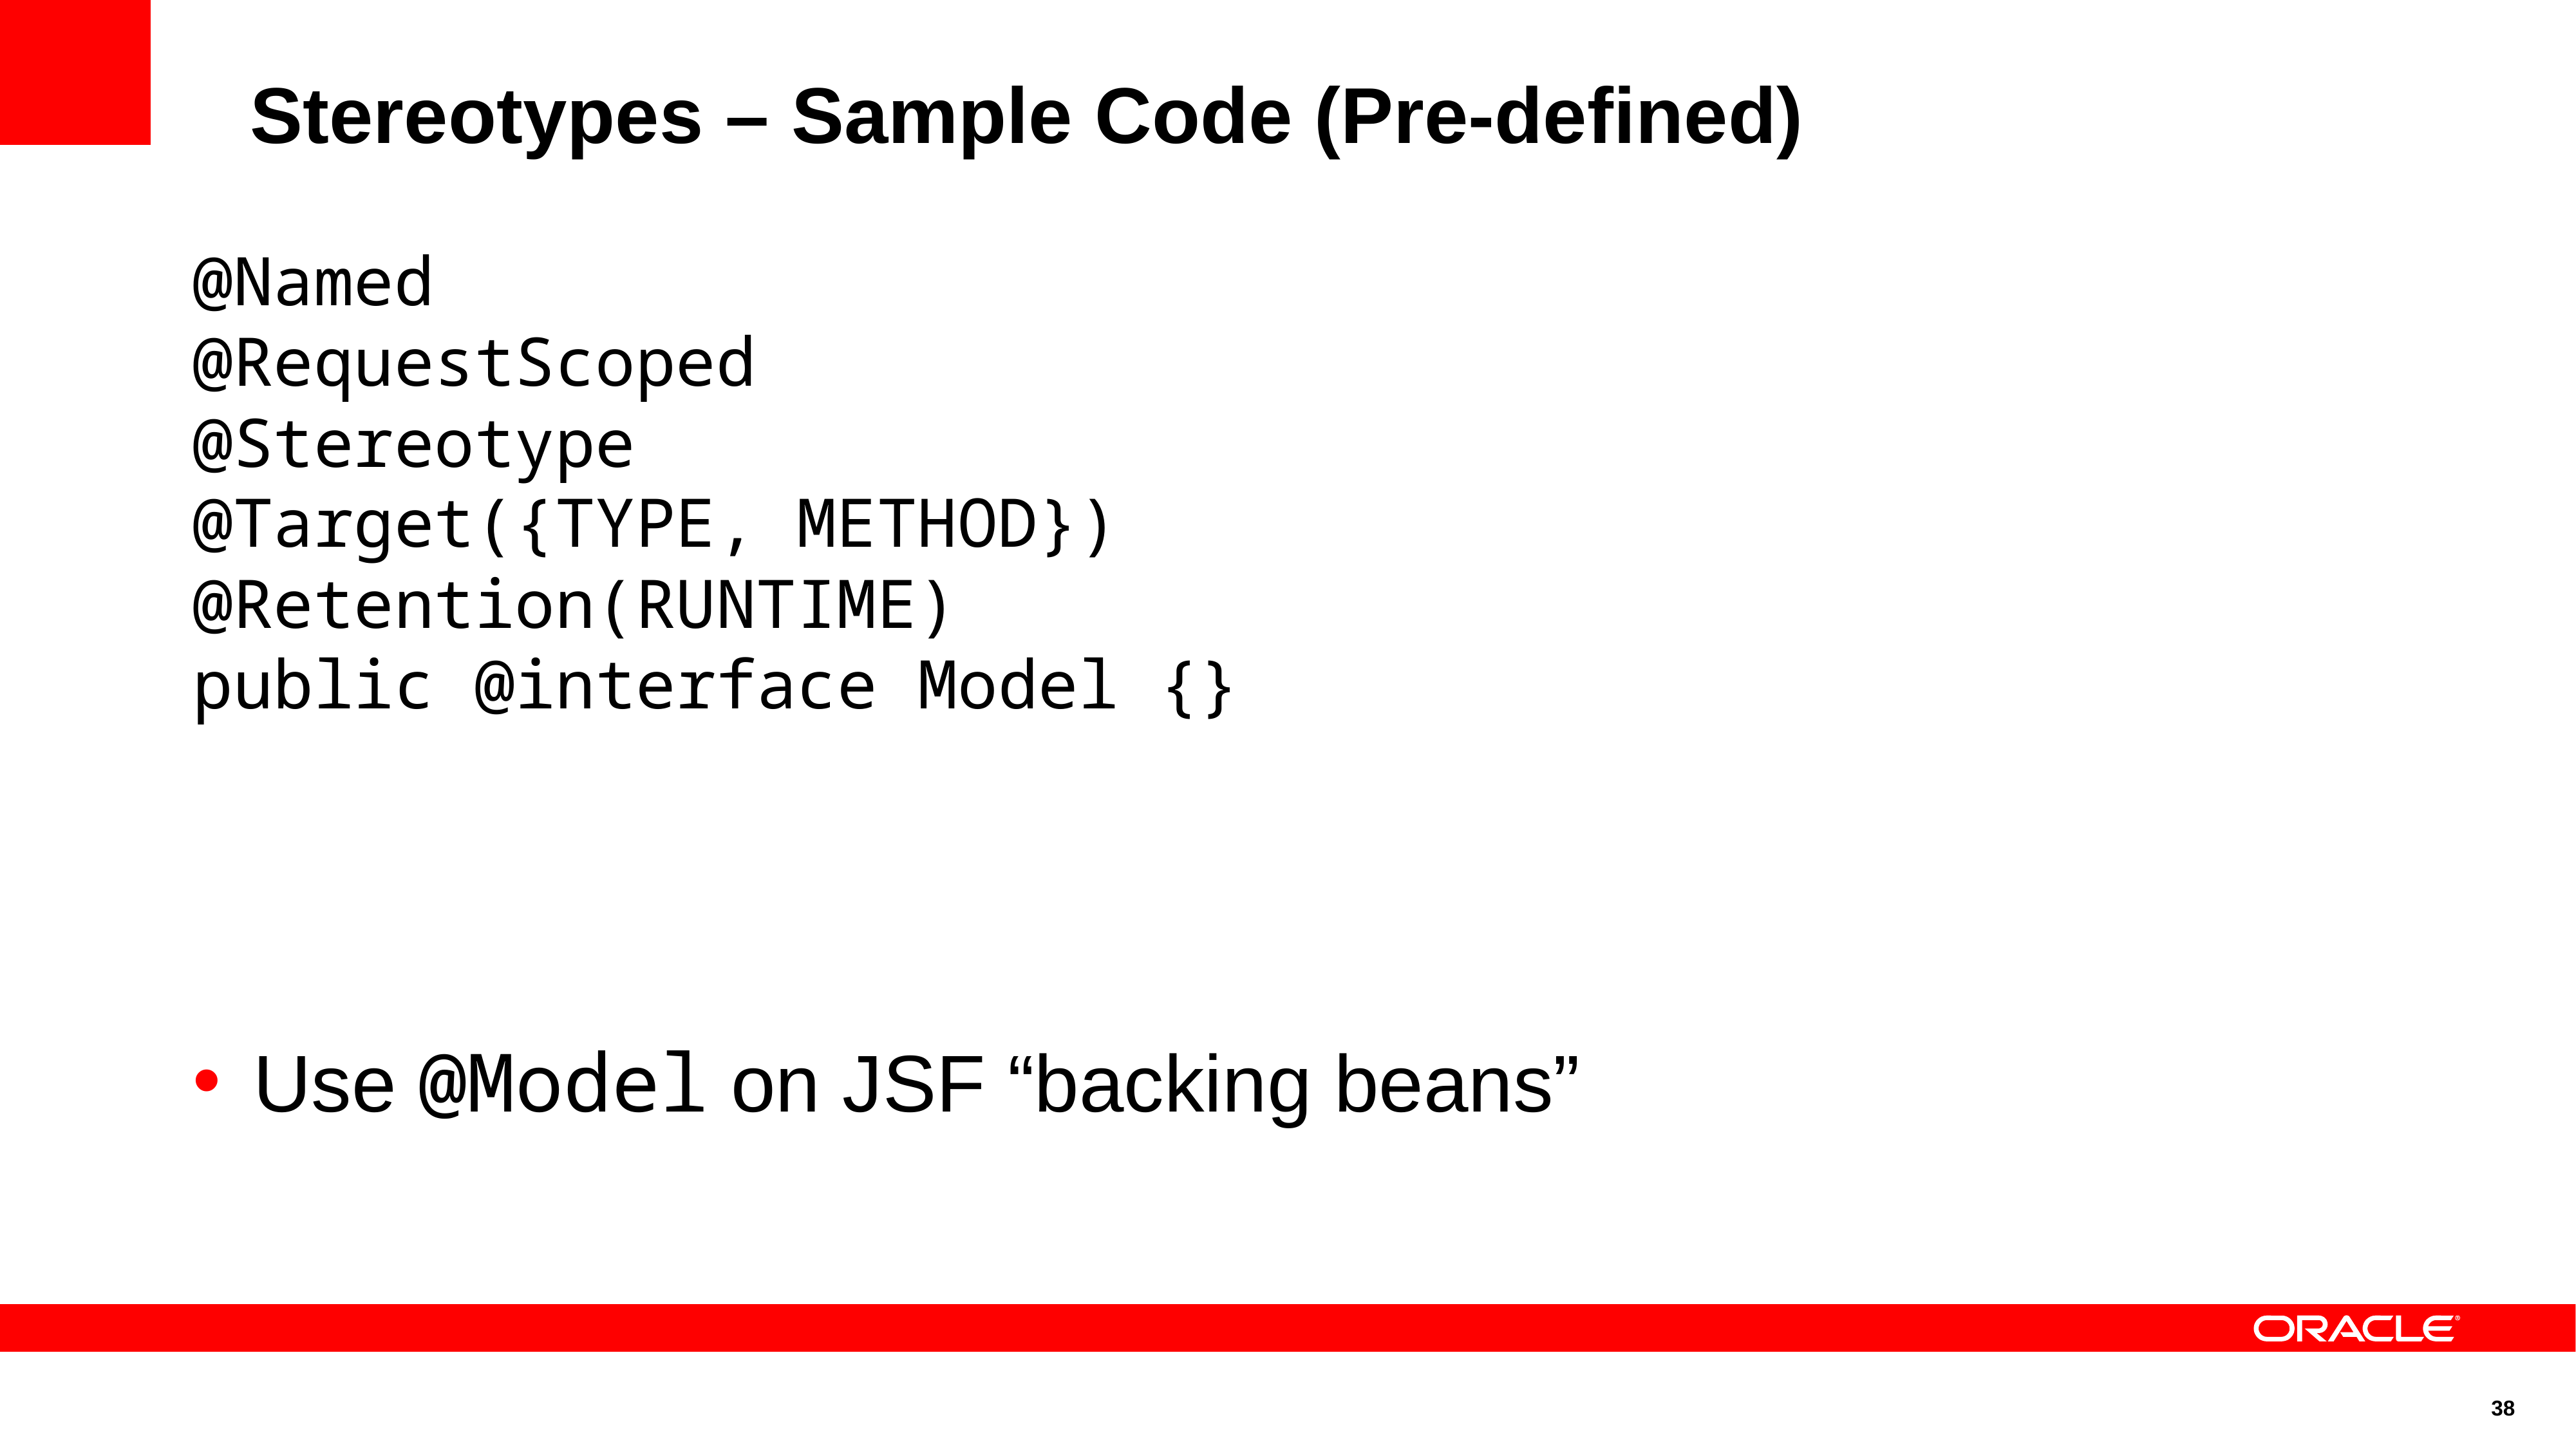

# Stereotypes – Sample Code (Pre-defined)
@Named
@RequestScoped
@Stereotype
@Target({TYPE, METHOD})
@Retention(RUNTIME)
public @interface Model {}
Use @Model on JSF “backing beans”